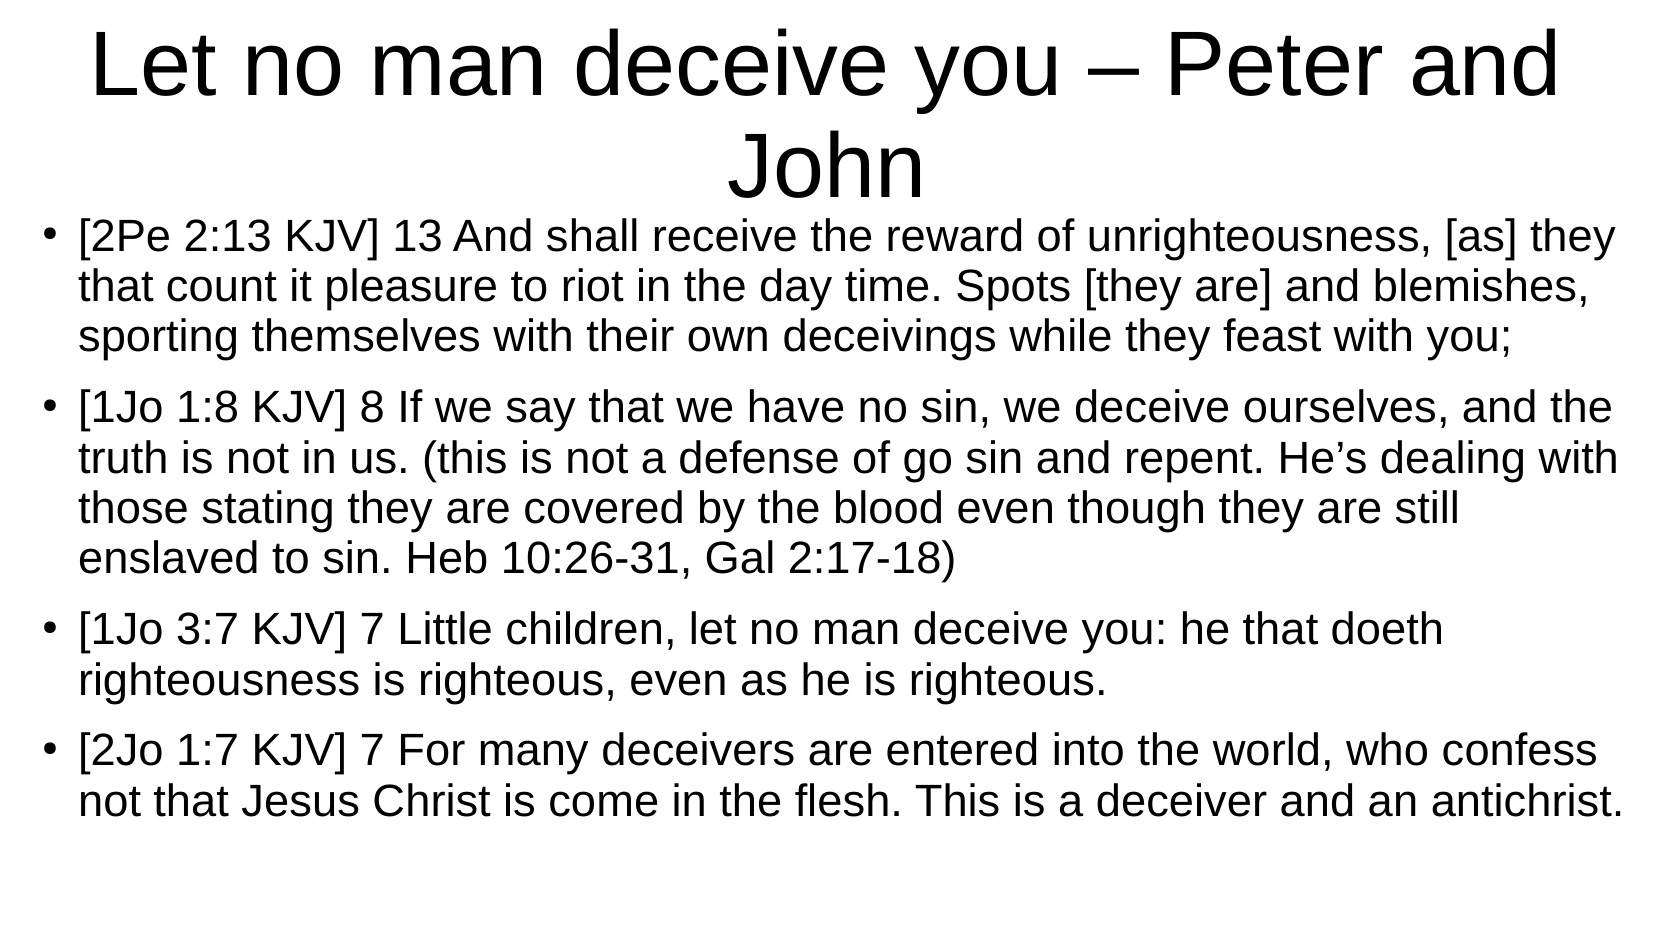

# Let no man deceive you – Peter and John
[2Pe 2:13 KJV] 13 And shall receive the reward of unrighteousness, [as] they that count it pleasure to riot in the day time. Spots [they are] and blemishes, sporting themselves with their own deceivings while they feast with you;
[1Jo 1:8 KJV] 8 If we say that we have no sin, we deceive ourselves, and the truth is not in us. (this is not a defense of go sin and repent. He’s dealing with those stating they are covered by the blood even though they are still enslaved to sin. Heb 10:26-31, Gal 2:17-18)
[1Jo 3:7 KJV] 7 Little children, let no man deceive you: he that doeth righteousness is righteous, even as he is righteous.
[2Jo 1:7 KJV] 7 For many deceivers are entered into the world, who confess not that Jesus Christ is come in the flesh. This is a deceiver and an antichrist.